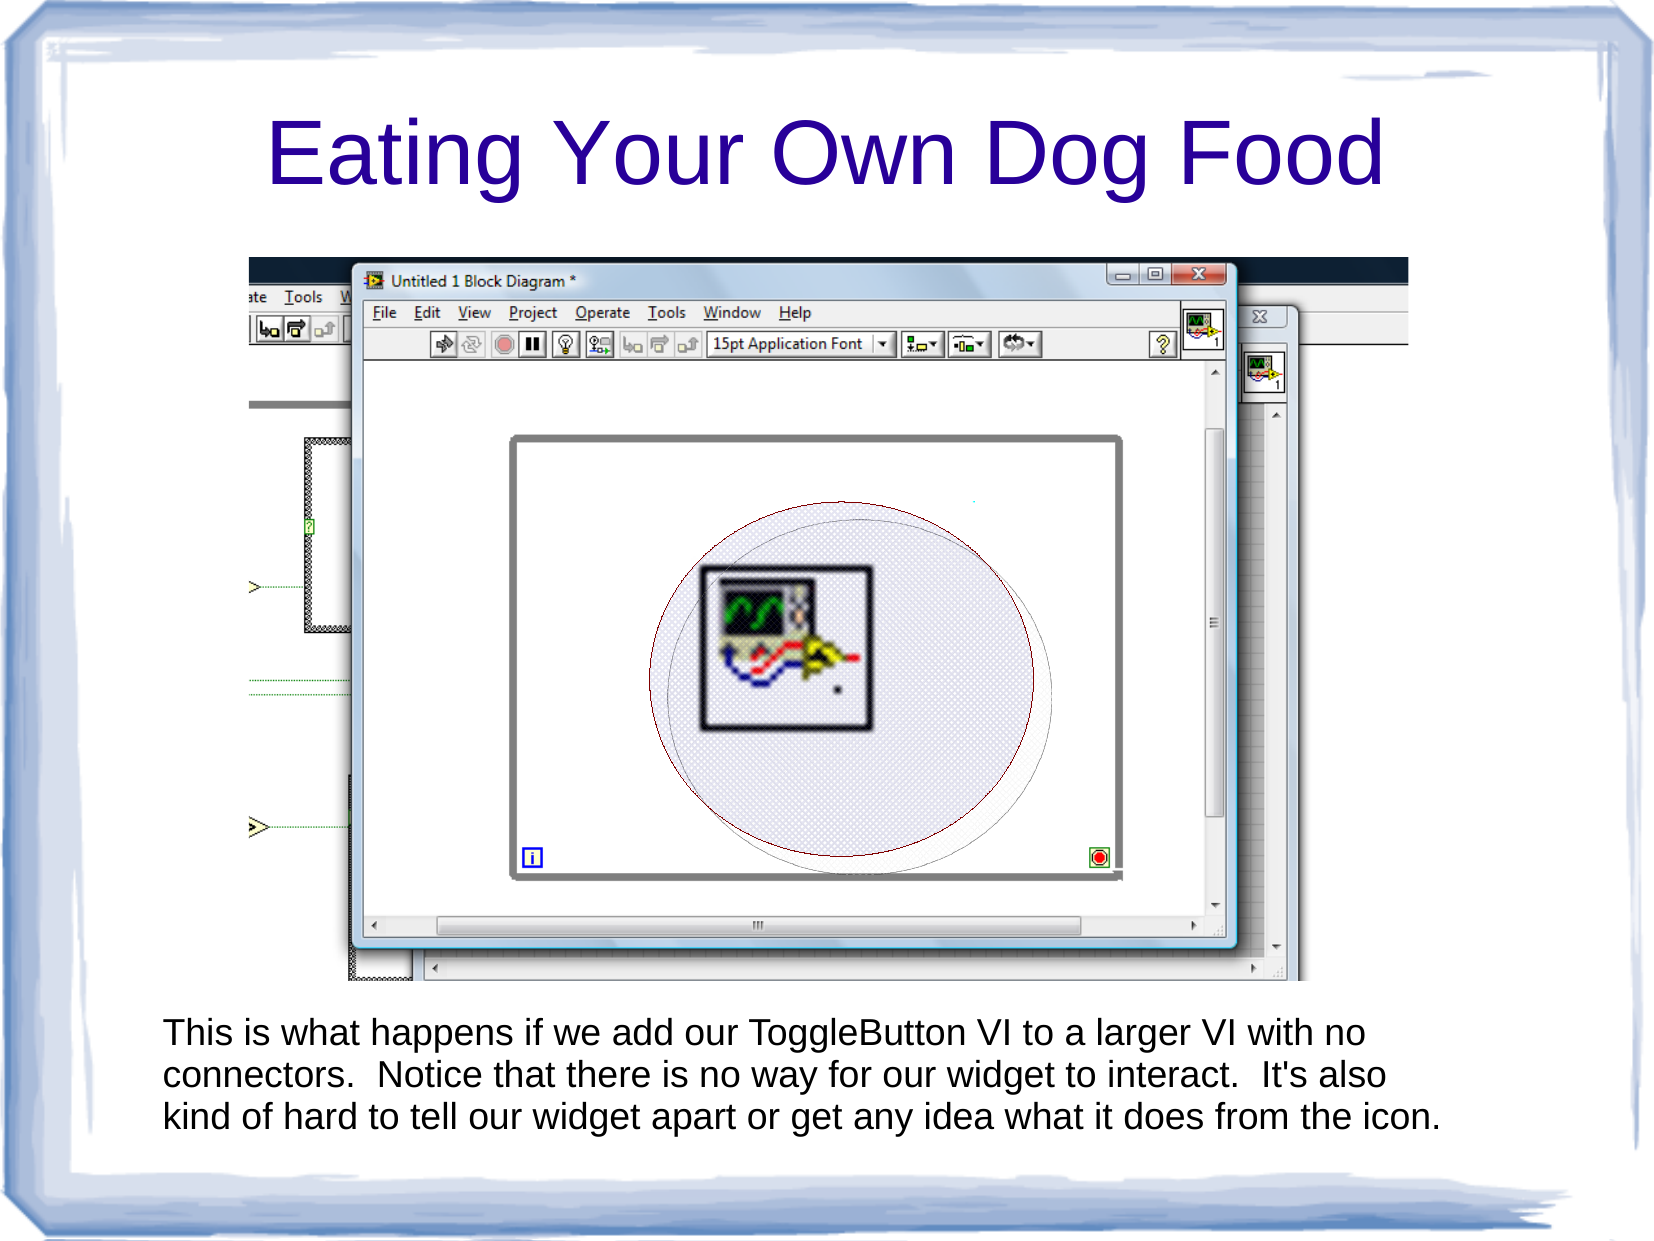

# Eating Your Own Dog Food
This is what happens if we add our ToggleButton VI to a larger VI with no connectors. Notice that there is no way for our widget to interact. It's also kind of hard to tell our widget apart or get any idea what it does from the icon.